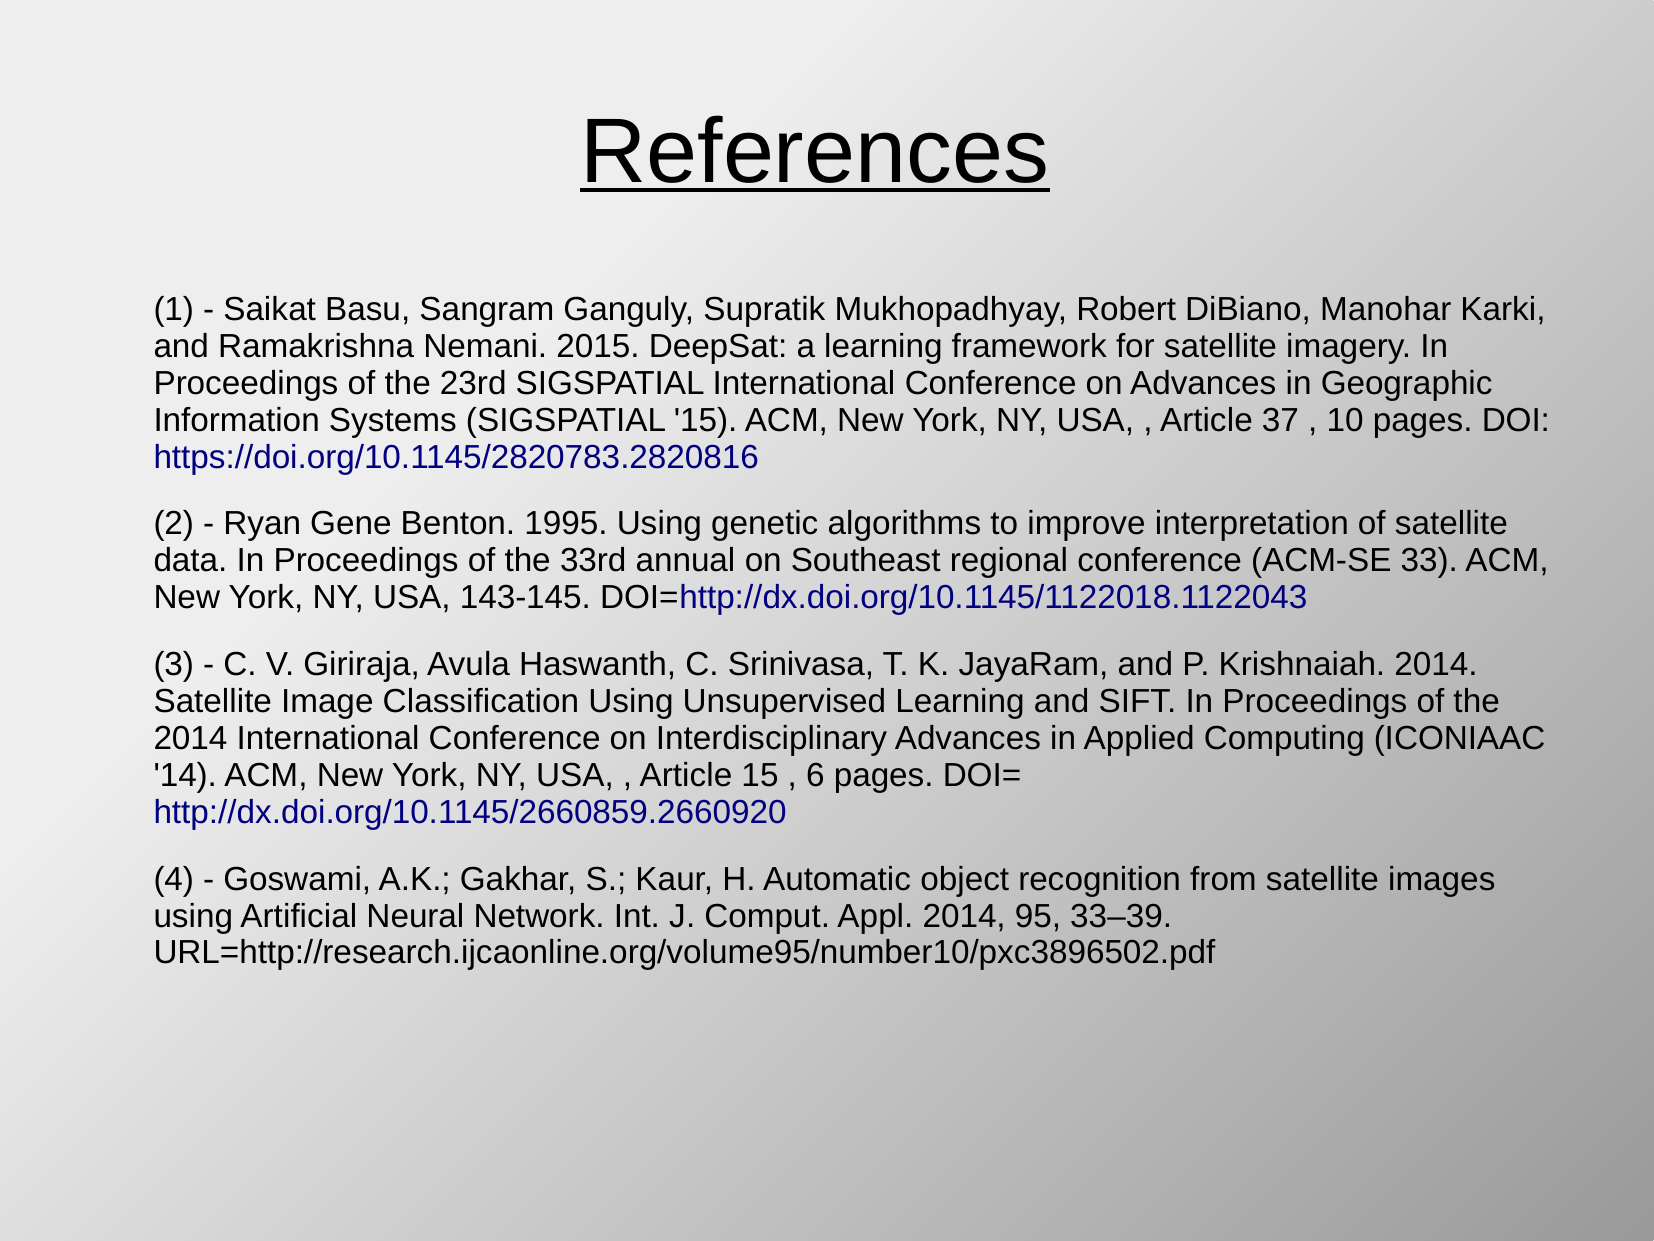

# References
(1) - Saikat Basu, Sangram Ganguly, Supratik Mukhopadhyay, Robert DiBiano, Manohar Karki, and Ramakrishna Nemani. 2015. DeepSat: a learning framework for satellite imagery. In Proceedings of the 23rd SIGSPATIAL International Conference on Advances in Geographic Information Systems (SIGSPATIAL '15). ACM, New York, NY, USA, , Article 37 , 10 pages. DOI: https://doi.org/10.1145/2820783.2820816
(2) - Ryan Gene Benton. 1995. Using genetic algorithms to improve interpretation of satellite data. In Proceedings of the 33rd annual on Southeast regional conference (ACM-SE 33). ACM, New York, NY, USA, 143-145. DOI=http://dx.doi.org/10.1145/1122018.1122043
(3) - C. V. Giriraja, Avula Haswanth, C. Srinivasa, T. K. JayaRam, and P. Krishnaiah. 2014. Satellite Image Classification Using Unsupervised Learning and SIFT. In Proceedings of the 2014 International Conference on Interdisciplinary Advances in Applied Computing (ICONIAAC '14). ACM, New York, NY, USA, , Article 15 , 6 pages. DOI=http://dx.doi.org/10.1145/2660859.2660920
(4) - Goswami, A.K.; Gakhar, S.; Kaur, H. Automatic object recognition from satellite images using Artificial Neural Network. Int. J. Comput. Appl. 2014, 95, 33–39. URL=http://research.ijcaonline.org/volume95/number10/pxc3896502.pdf